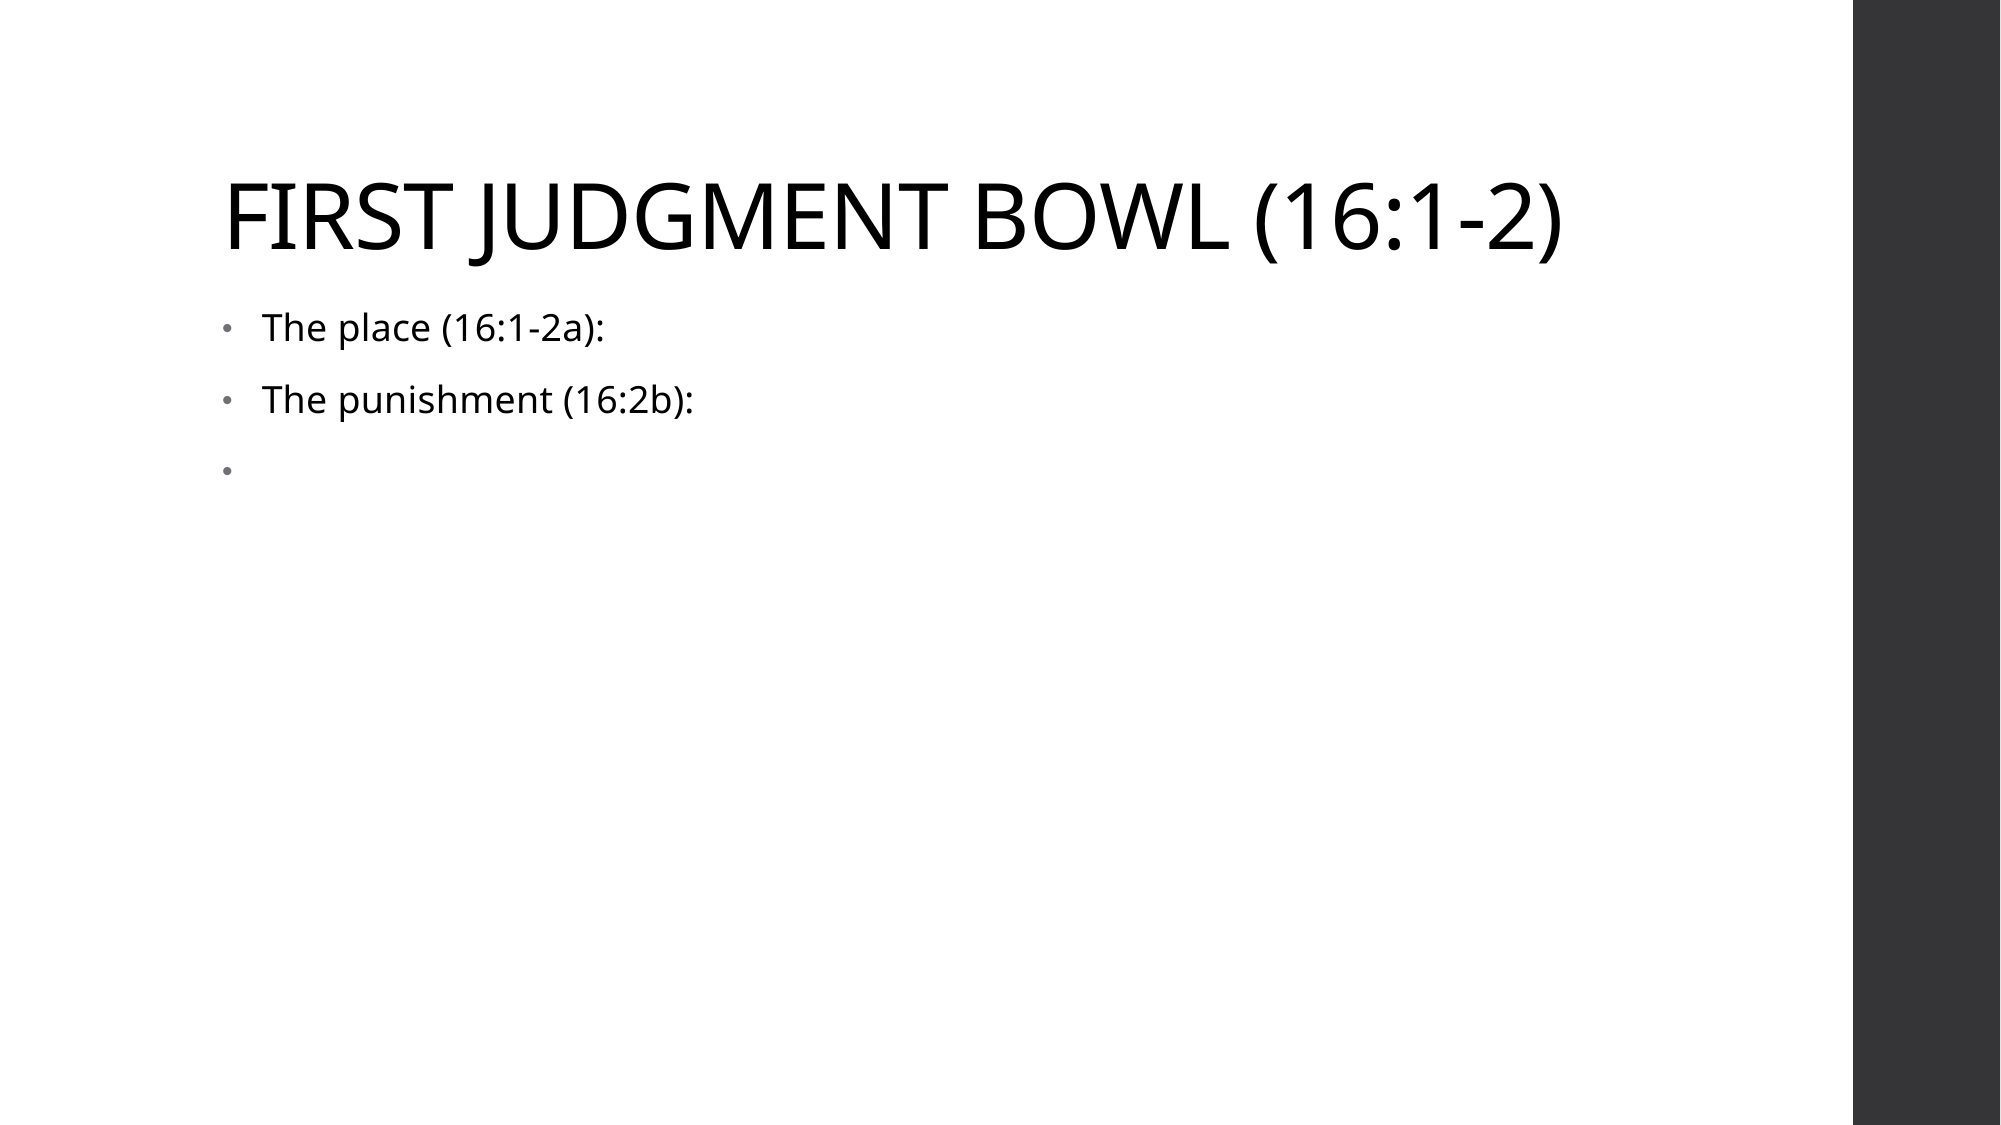

# FIRST JUDGMENT BOWL (16:1-2)
 The place (16:1-2a):
 The punishment (16:2b):